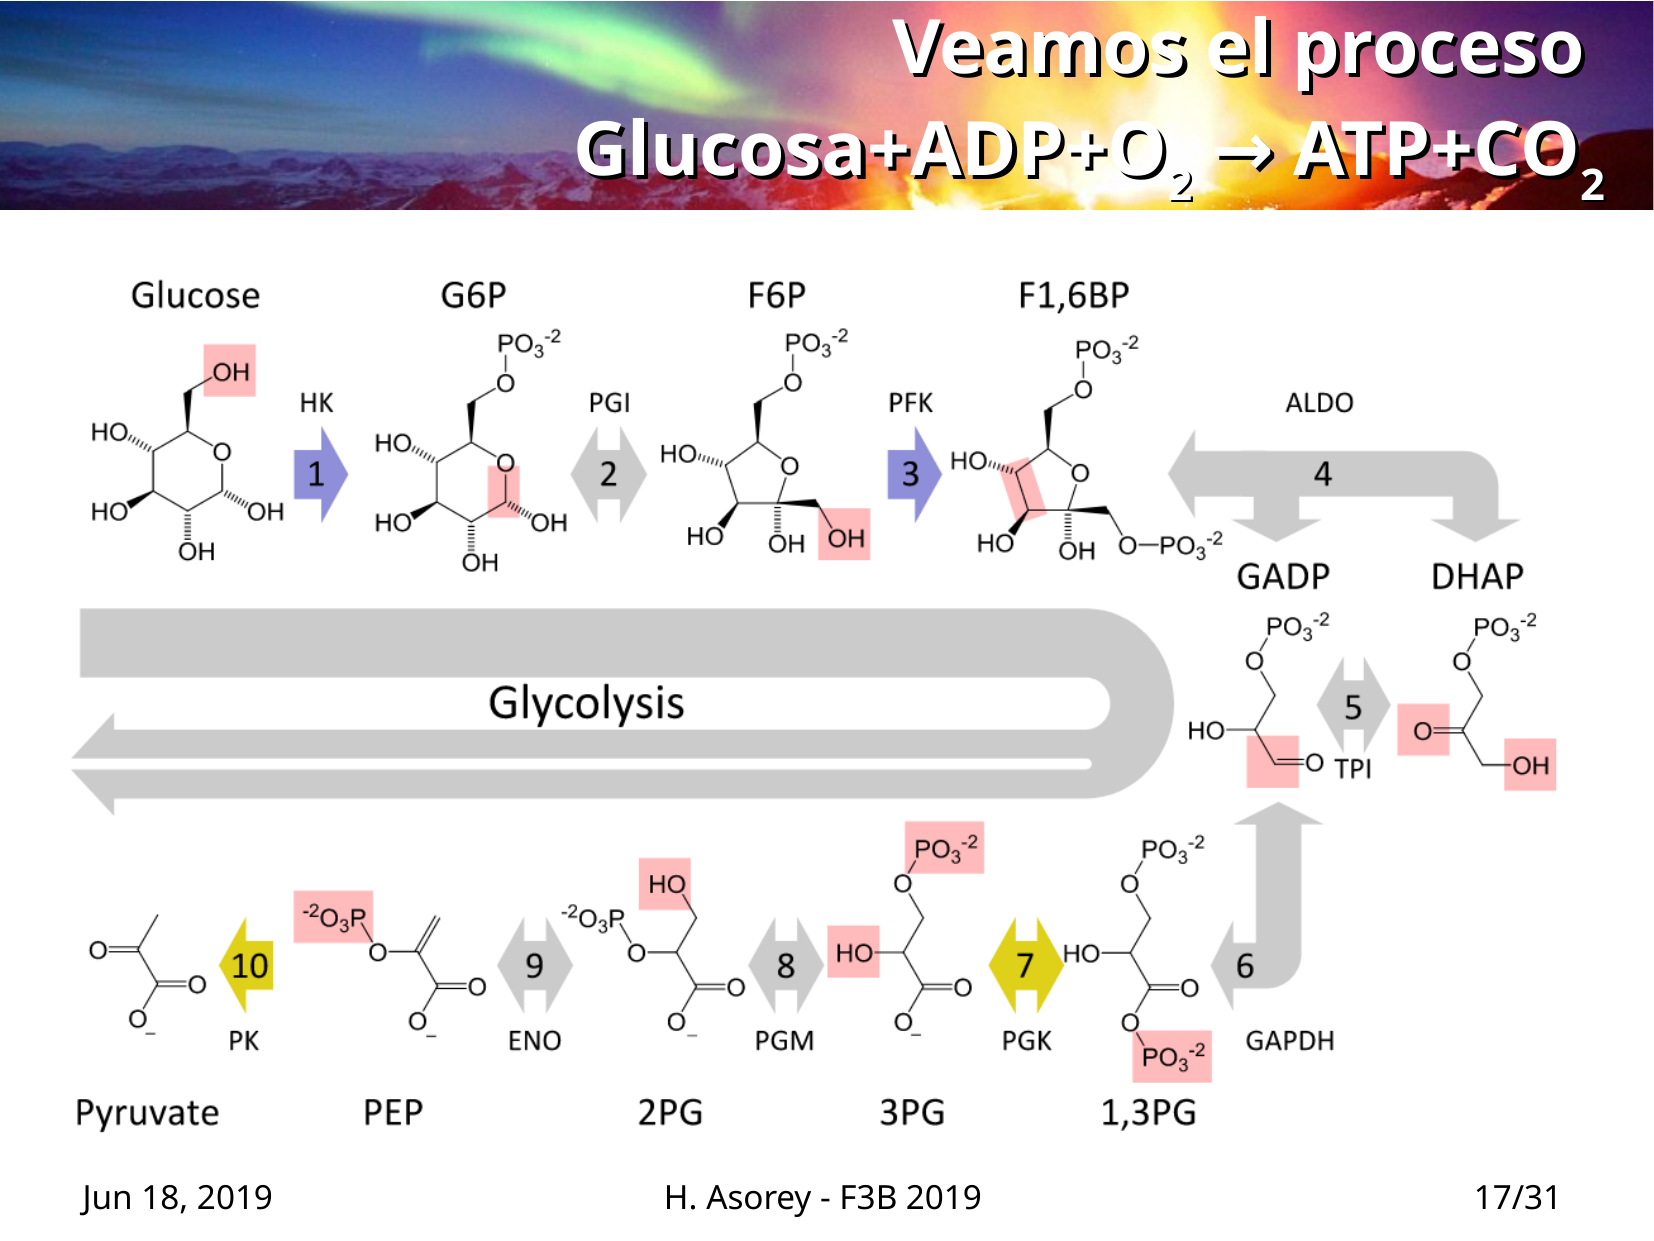

# Veamos el proceso Glucosa+ADP+O2 → ATP+CO2
Jun 18, 2019
H. Asorey - F3B 2019
17